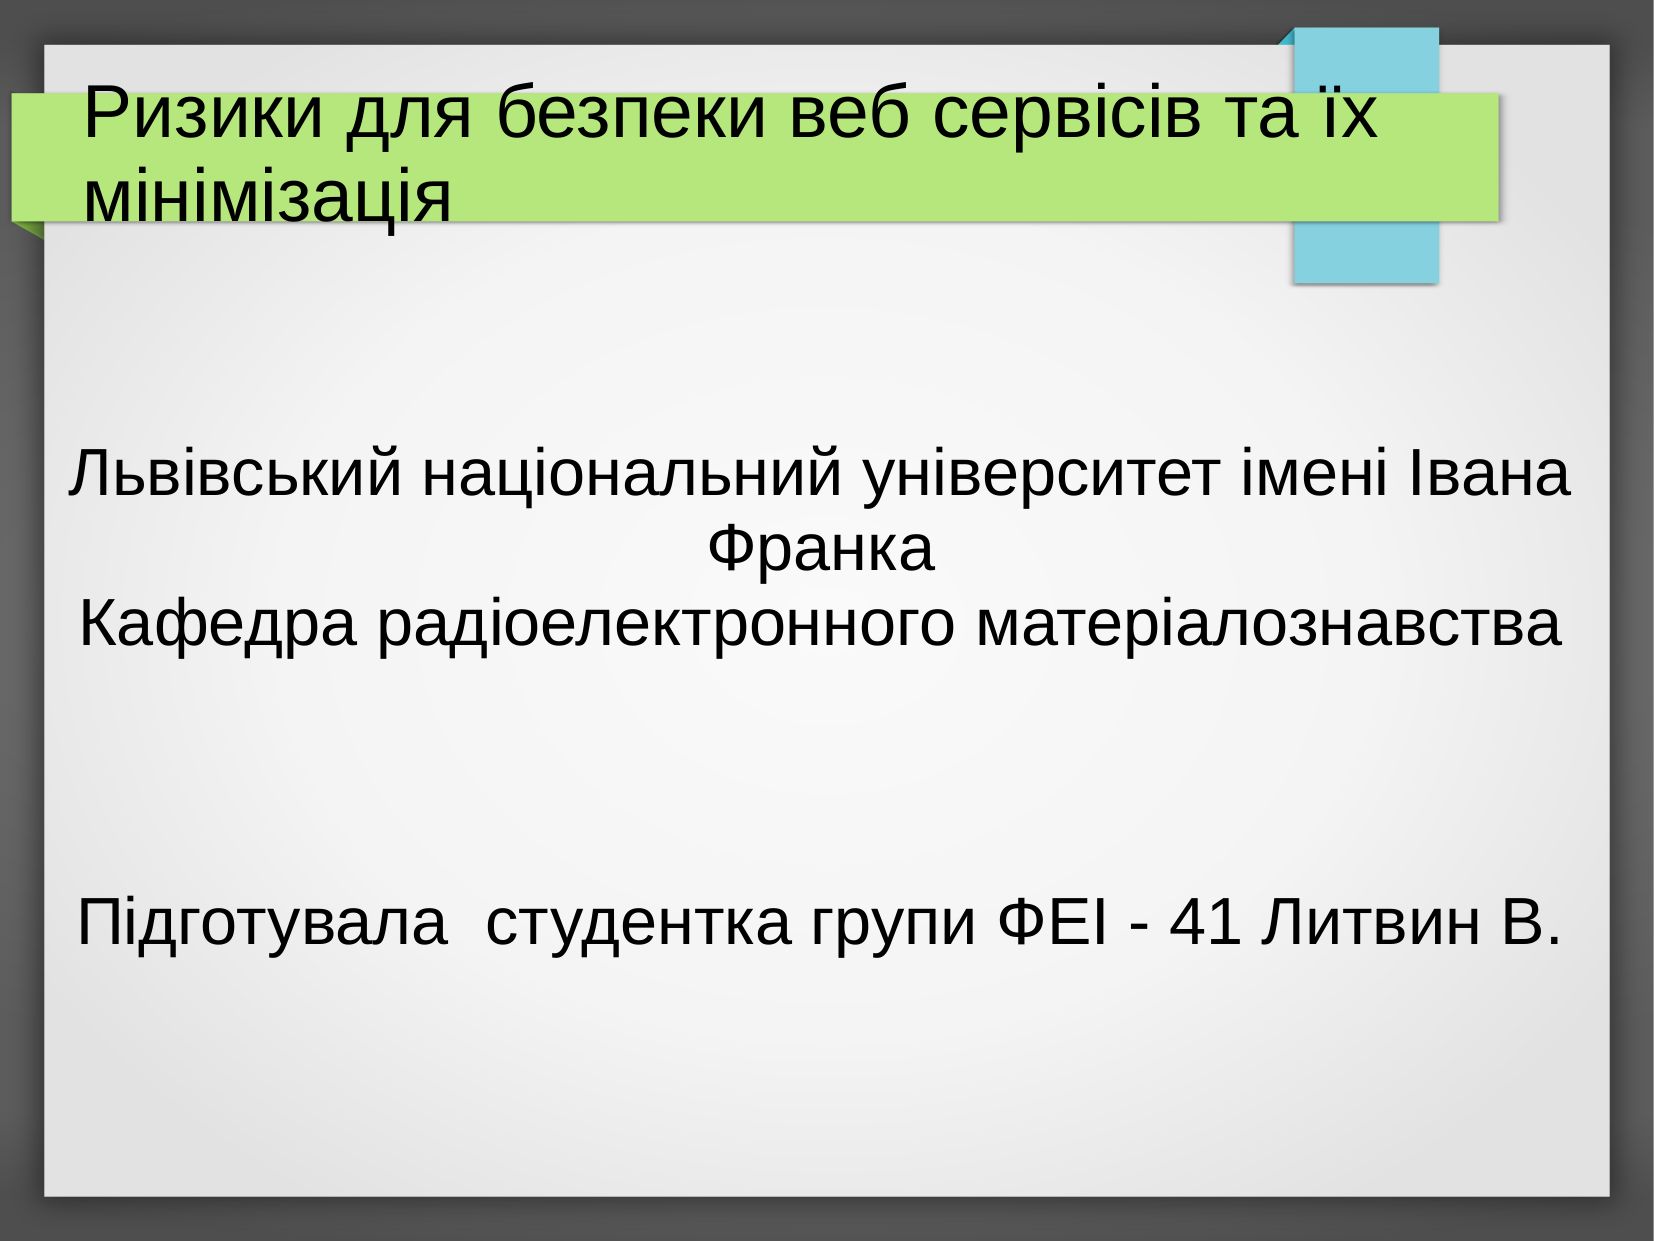

# Ризики для безпеки веб сервісів та їх мінімізація
Львівський національний університет імені Івана Франка
Кафедра радіоелектронного матеріалознавства
Підготувала студентка групи ФЕІ - 41 Литвин В.